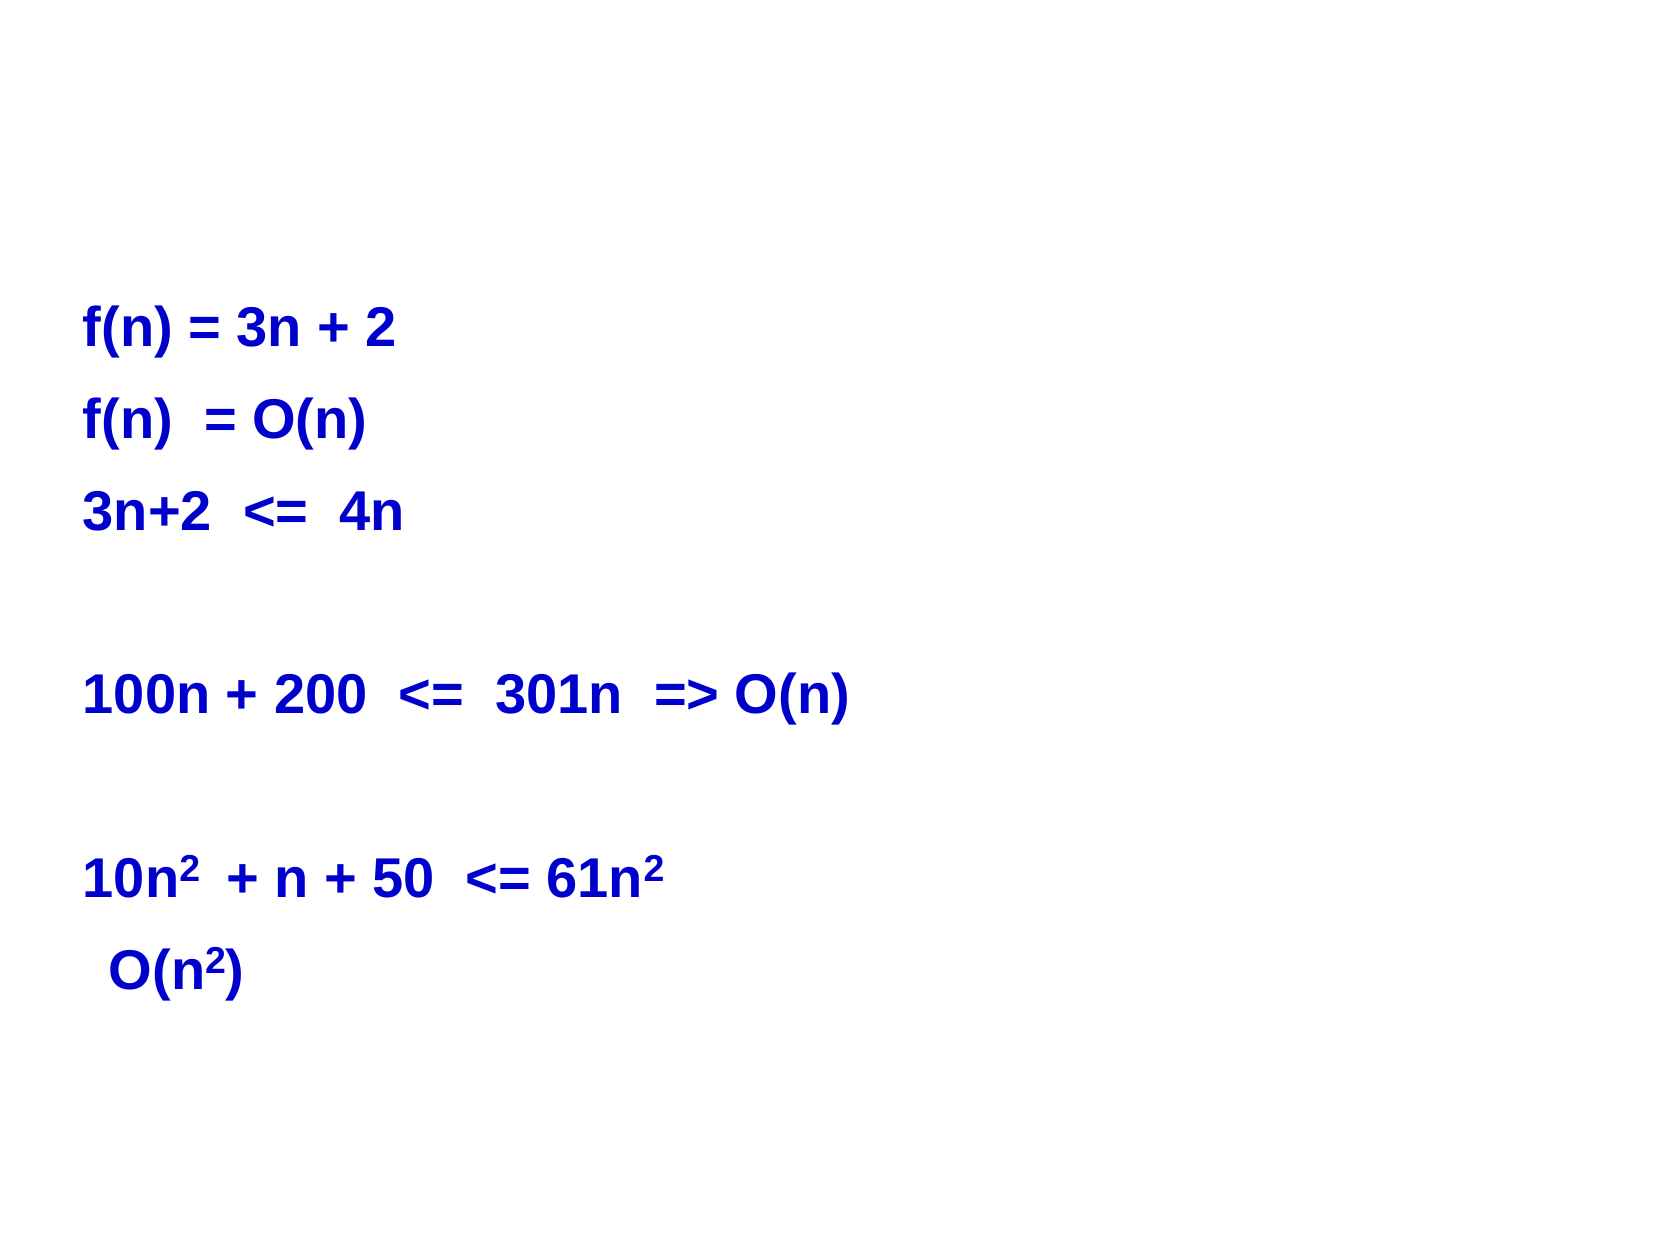

#
f(n) = 3n + 2
f(n) = O(n)
3n+2 <= 4n
100n + 200 <= 301n => O(n)
10n2 + n + 50 <= 61n2
 O(n2)